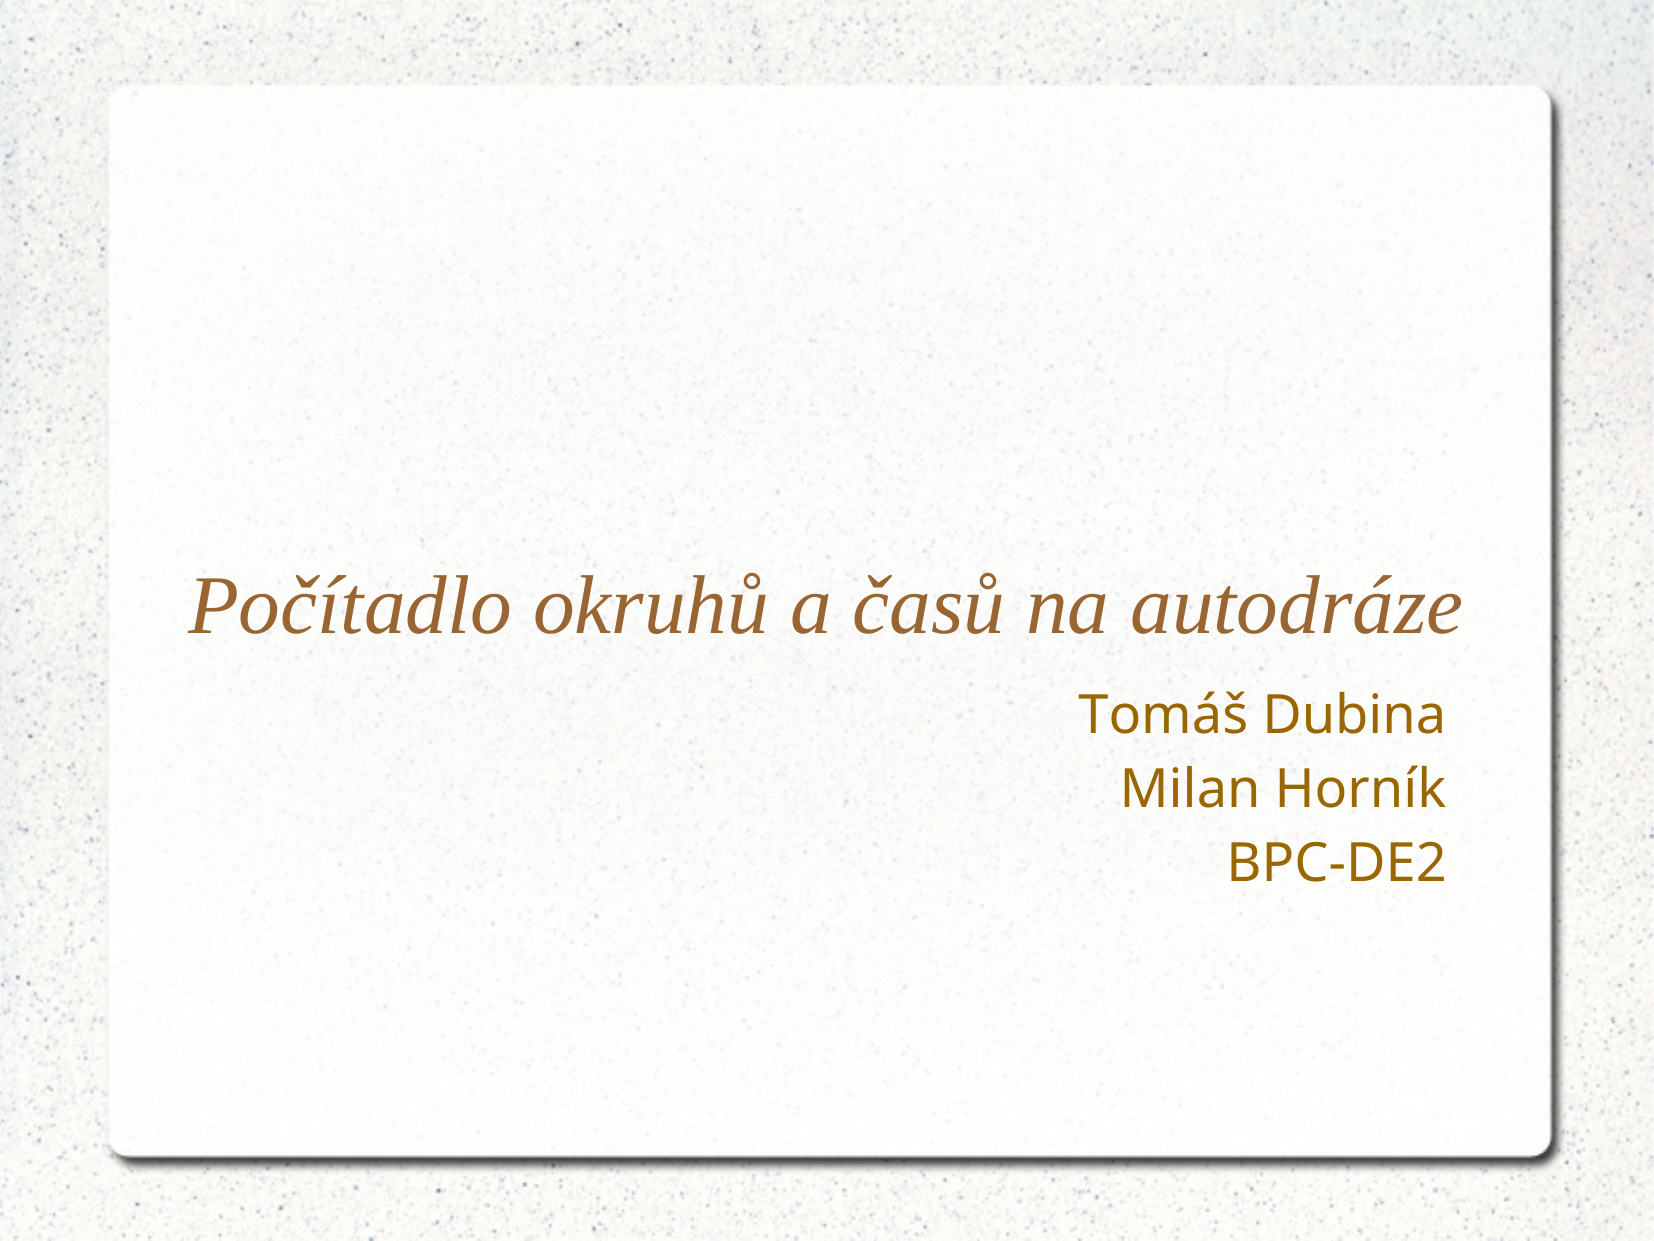

# Počítadlo okruhů a časů na autodráze
Tomáš Dubina
Milan Horník
BPC-DE2